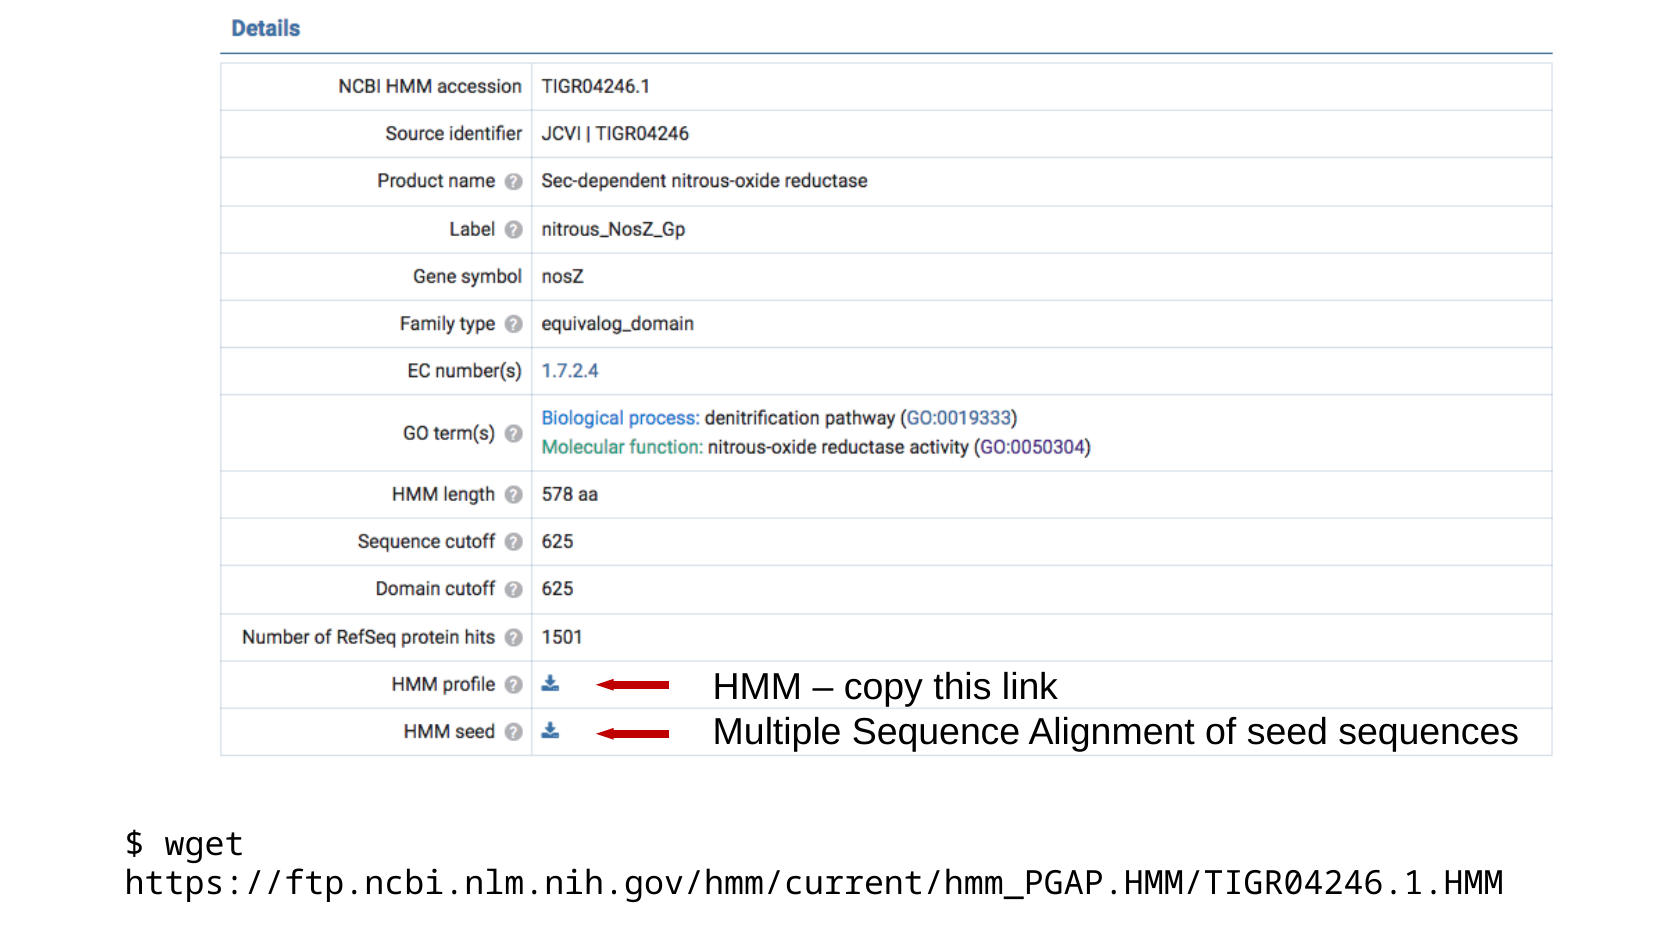

HMM – copy this link
Multiple Sequence Alignment of seed sequences
$ wget https://ftp.ncbi.nlm.nih.gov/hmm/current/hmm_PGAP.HMM/TIGR04246.1.HMM